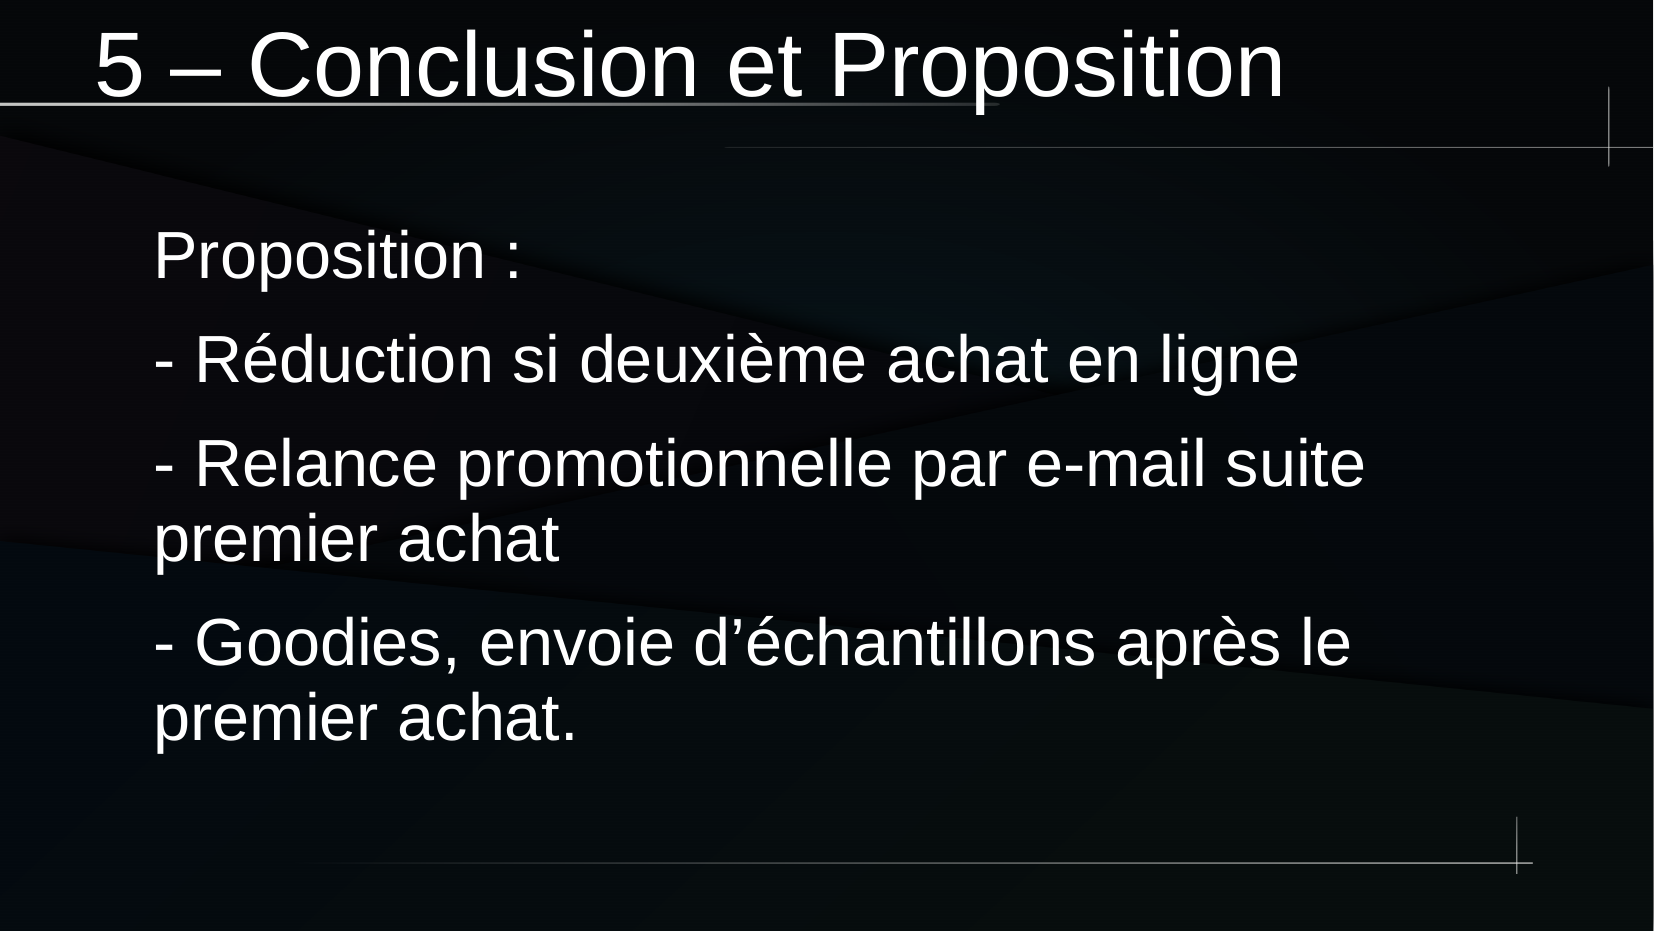

# 5 – Conclusion et Proposition
Proposition :
- Réduction si deuxième achat en ligne
- Relance promotionnelle par e-mail suite premier achat
- Goodies, envoie d’échantillons après le premier achat.